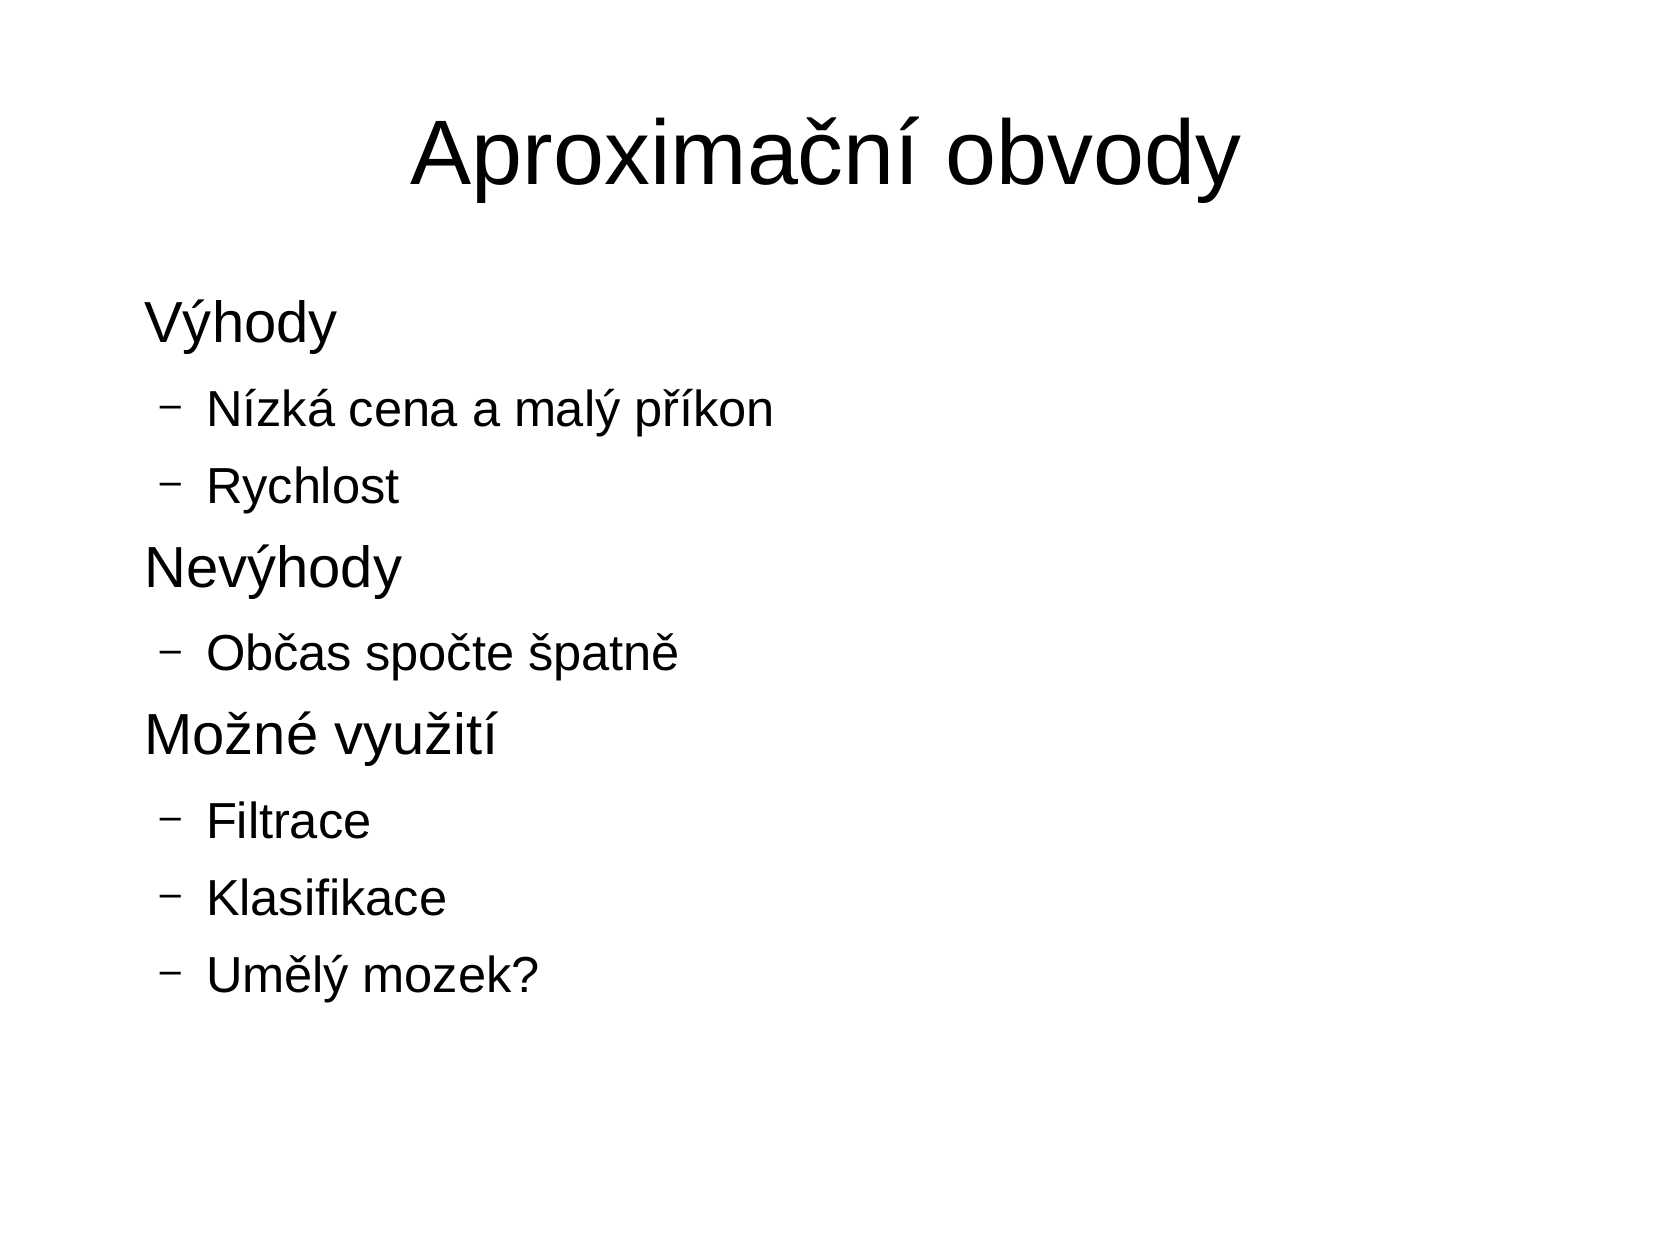

# Aproximační obvody
Výhody
Nízká cena a malý příkon
Rychlost
Nevýhody
Občas spočte špatně
Možné využití
Filtrace
Klasifikace
Umělý mozek?